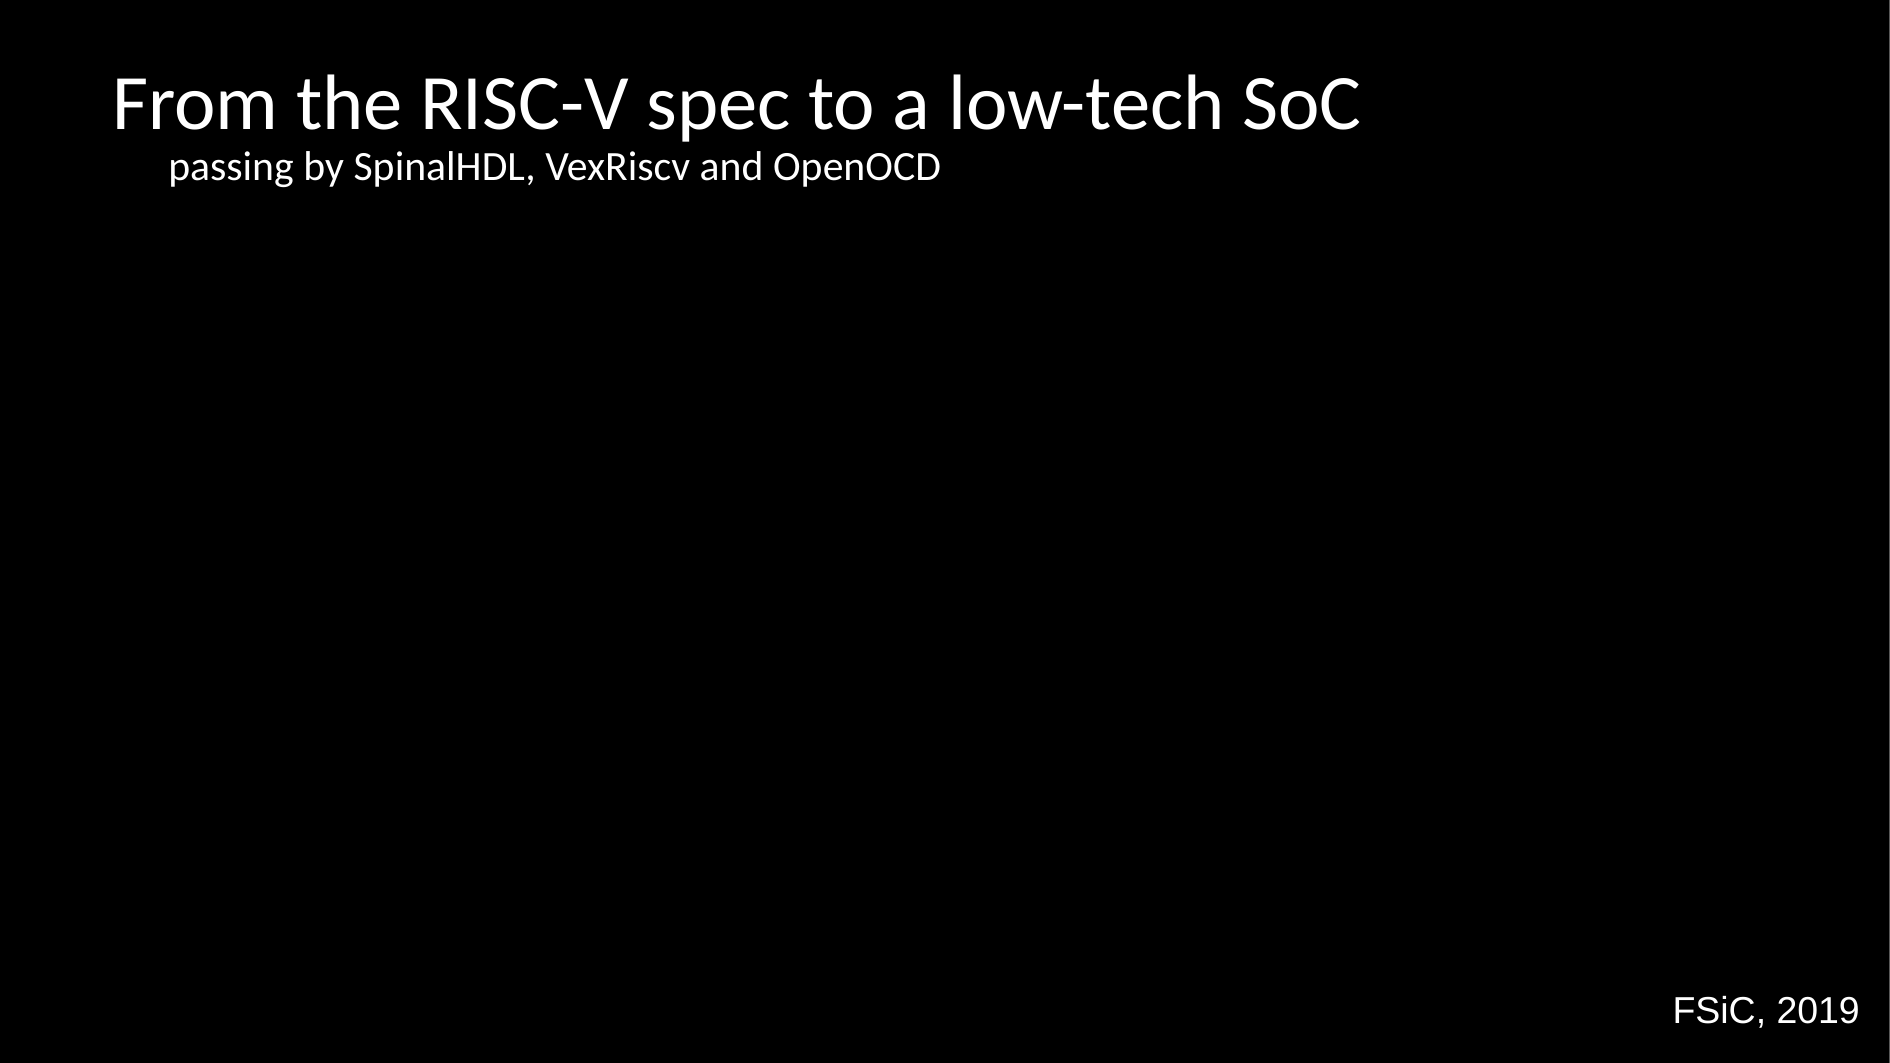

# From the RISC-V spec to a low-tech SoC passing by SpinalHDL, VexRiscv and OpenOCD
FSiC, 2019